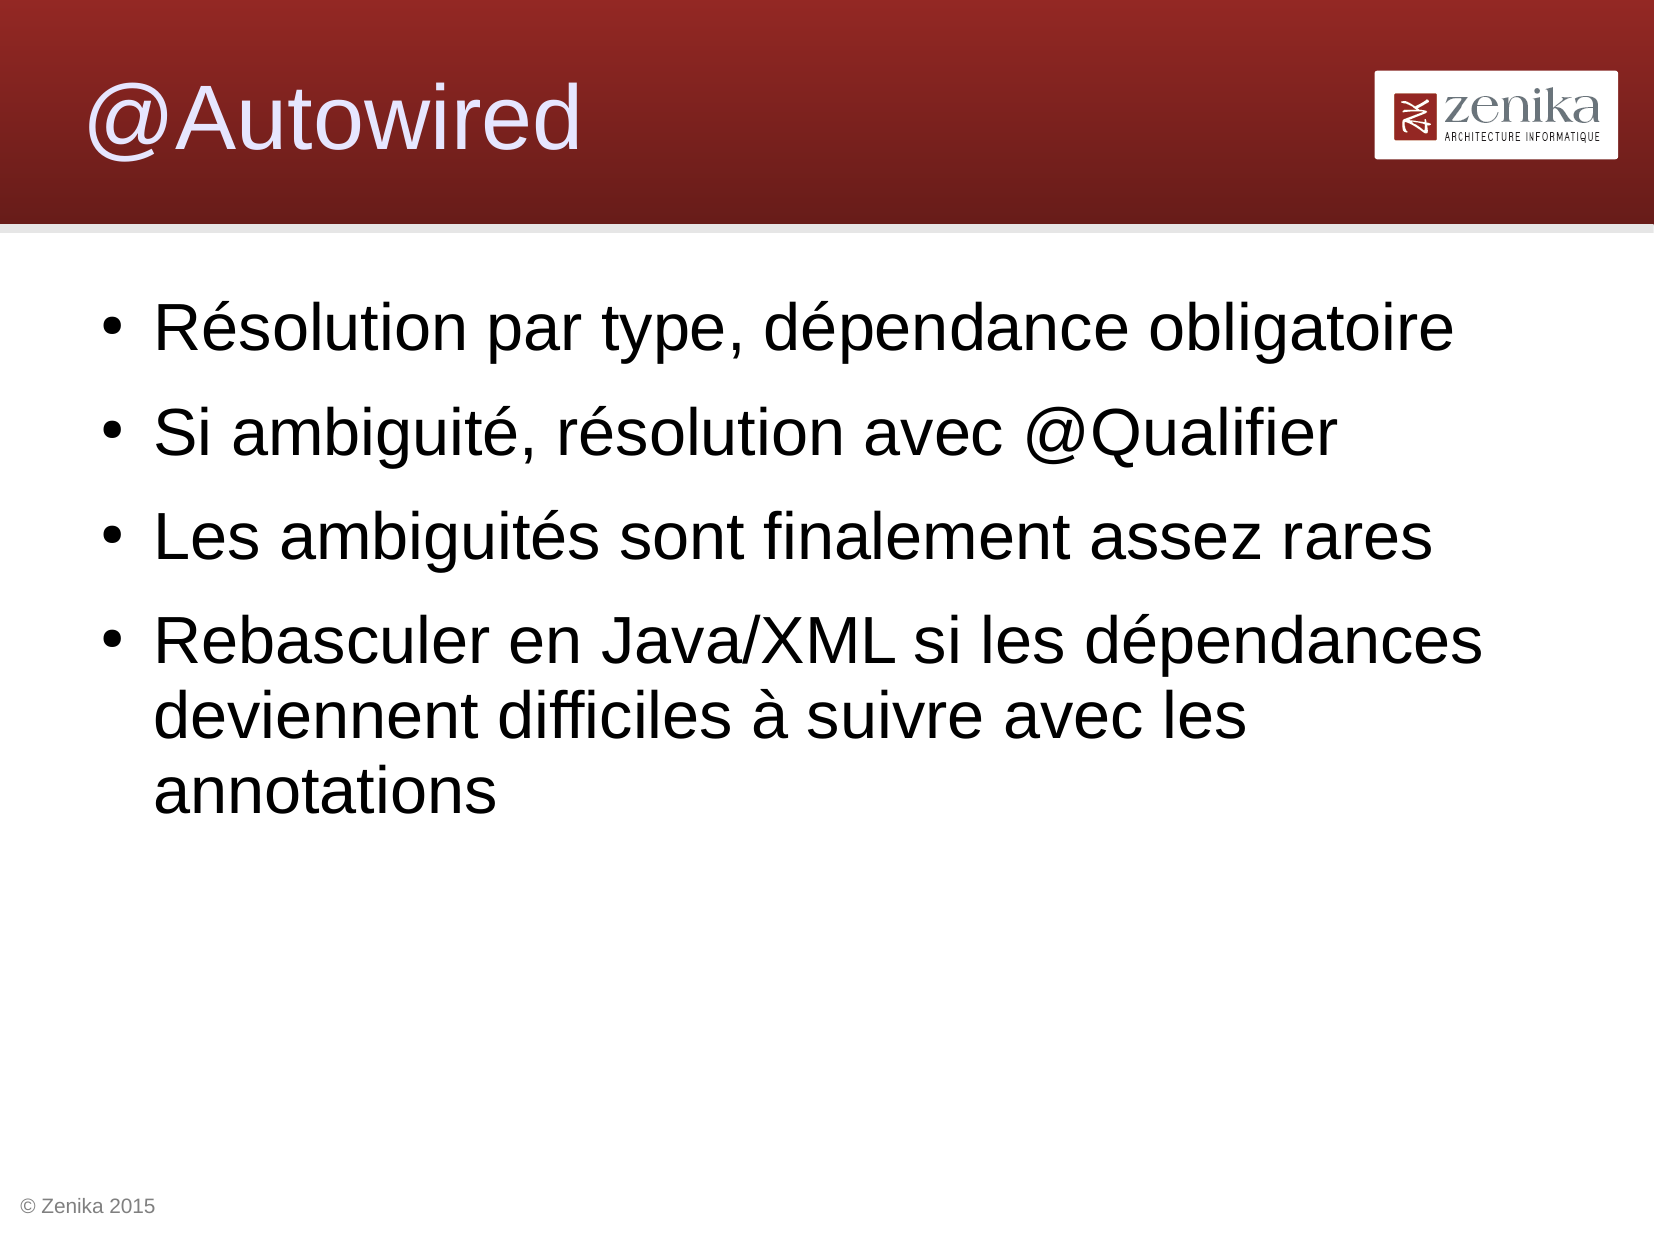

# @Autowired
Résolution par type, dépendance obligatoire
Si ambiguité, résolution avec @Qualifier
Les ambiguités sont finalement assez rares
Rebasculer en Java/XML si les dépendances deviennent difficiles à suivre avec les annotations